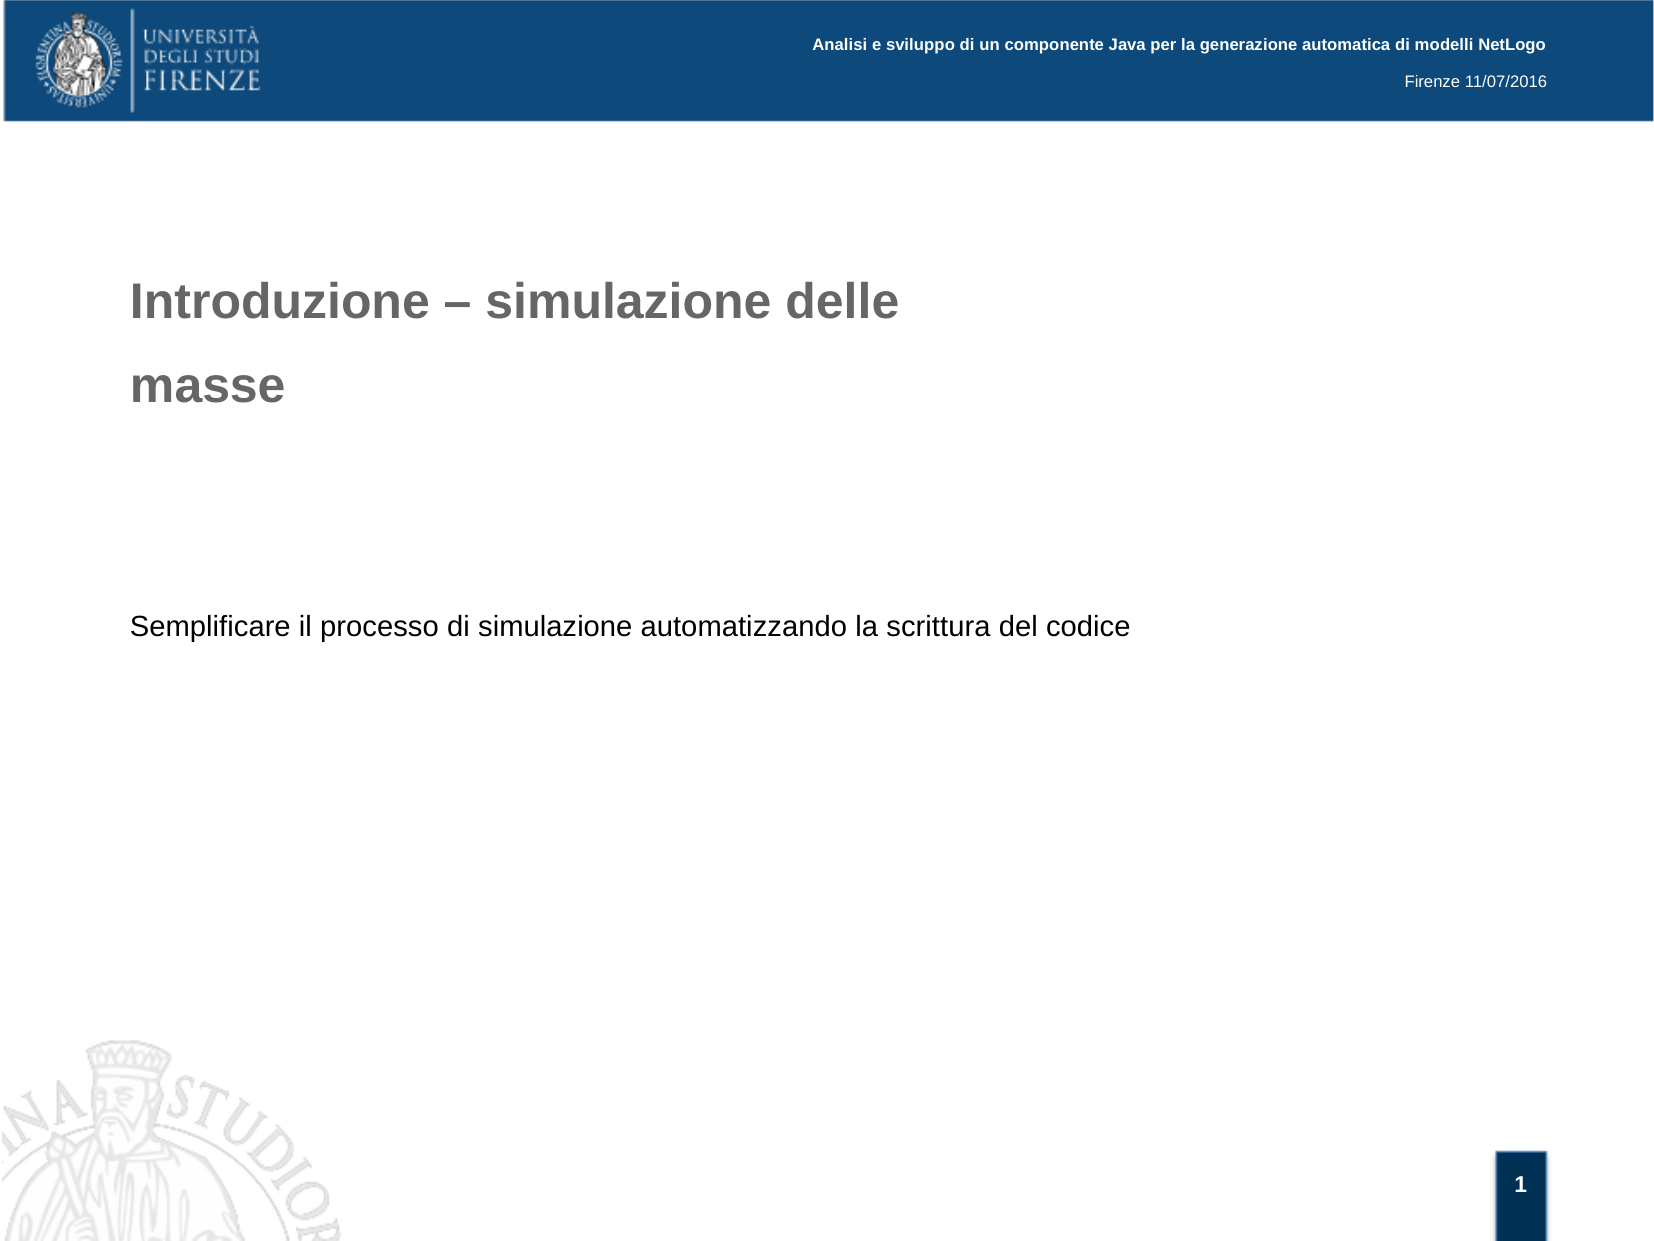

Analisi e sviluppo di un componente Java per la generazione automatica di modelli NetLogo
Firenze 11/07/2016
Introduzione – simulazione delle masse
Semplificare il processo di simulazione automatizzando la scrittura del codice
1